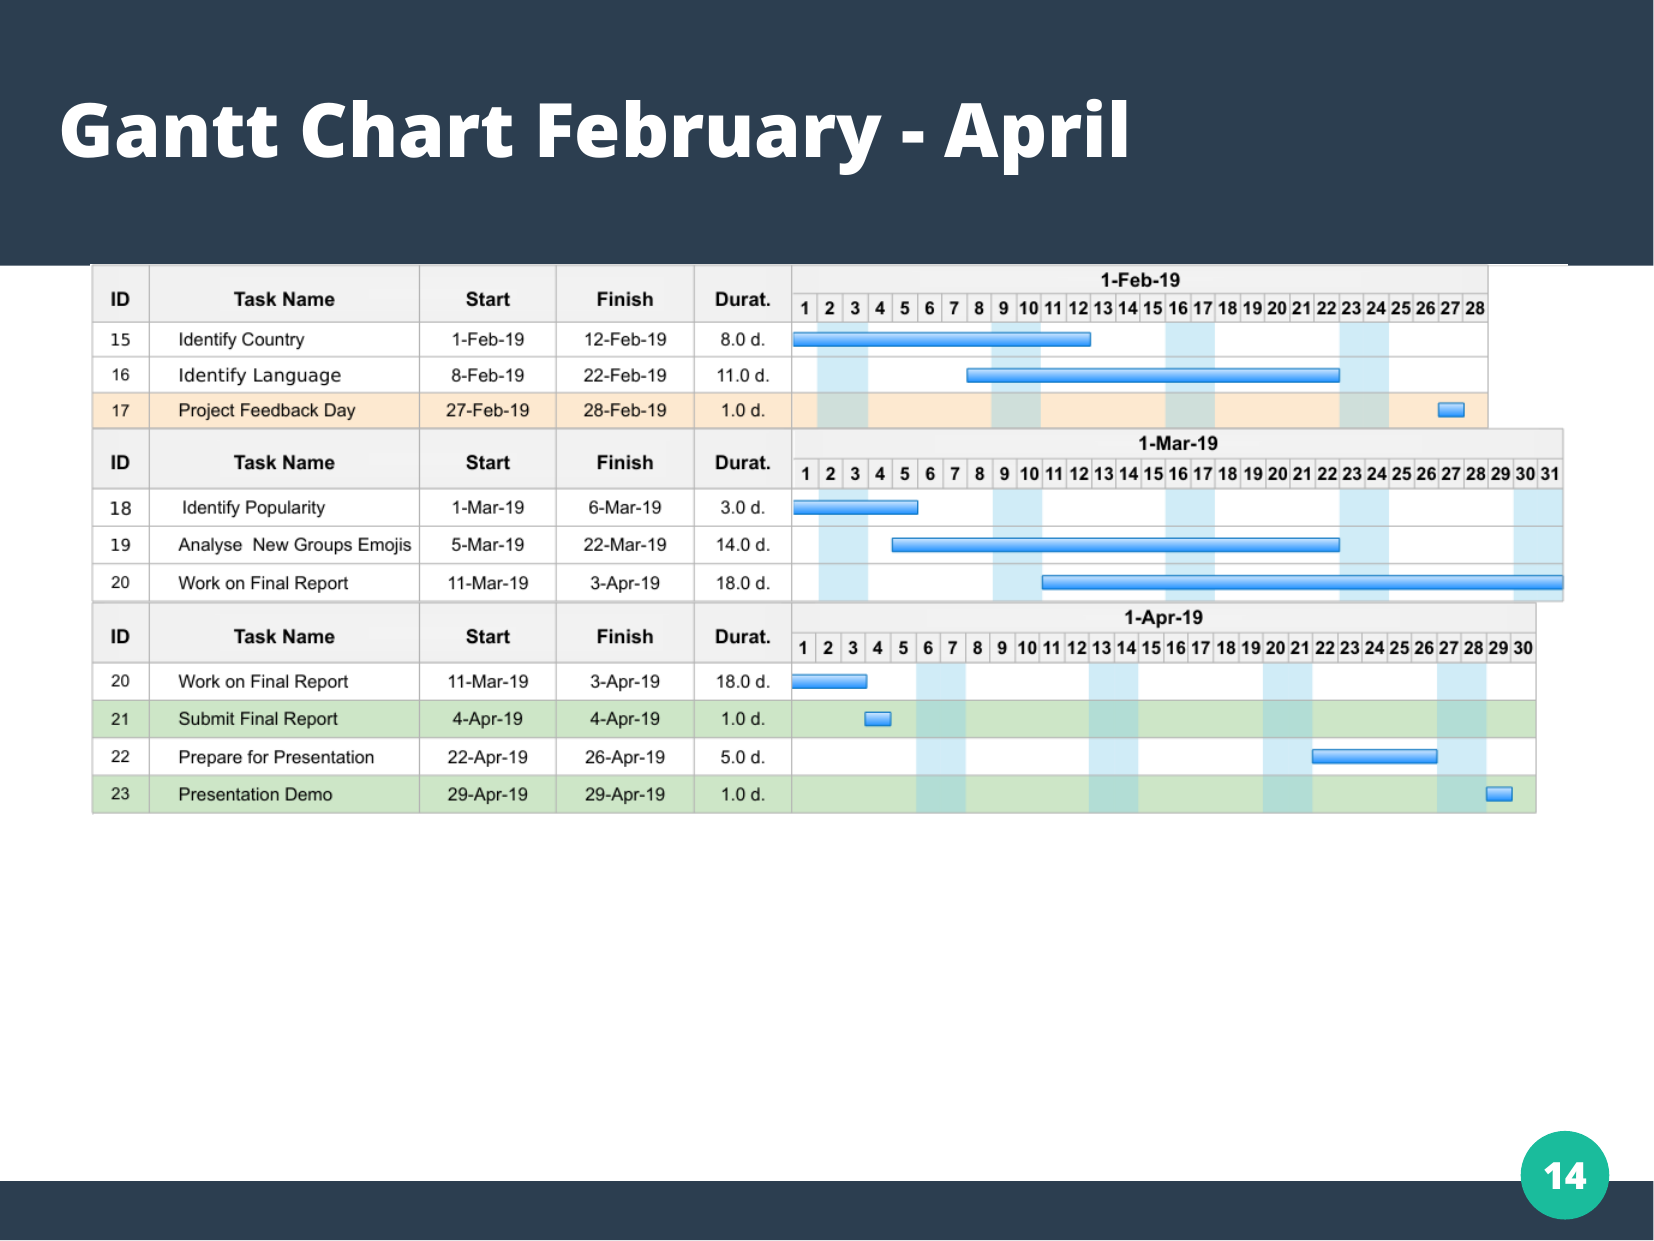

# Gantt Chart February - April
14